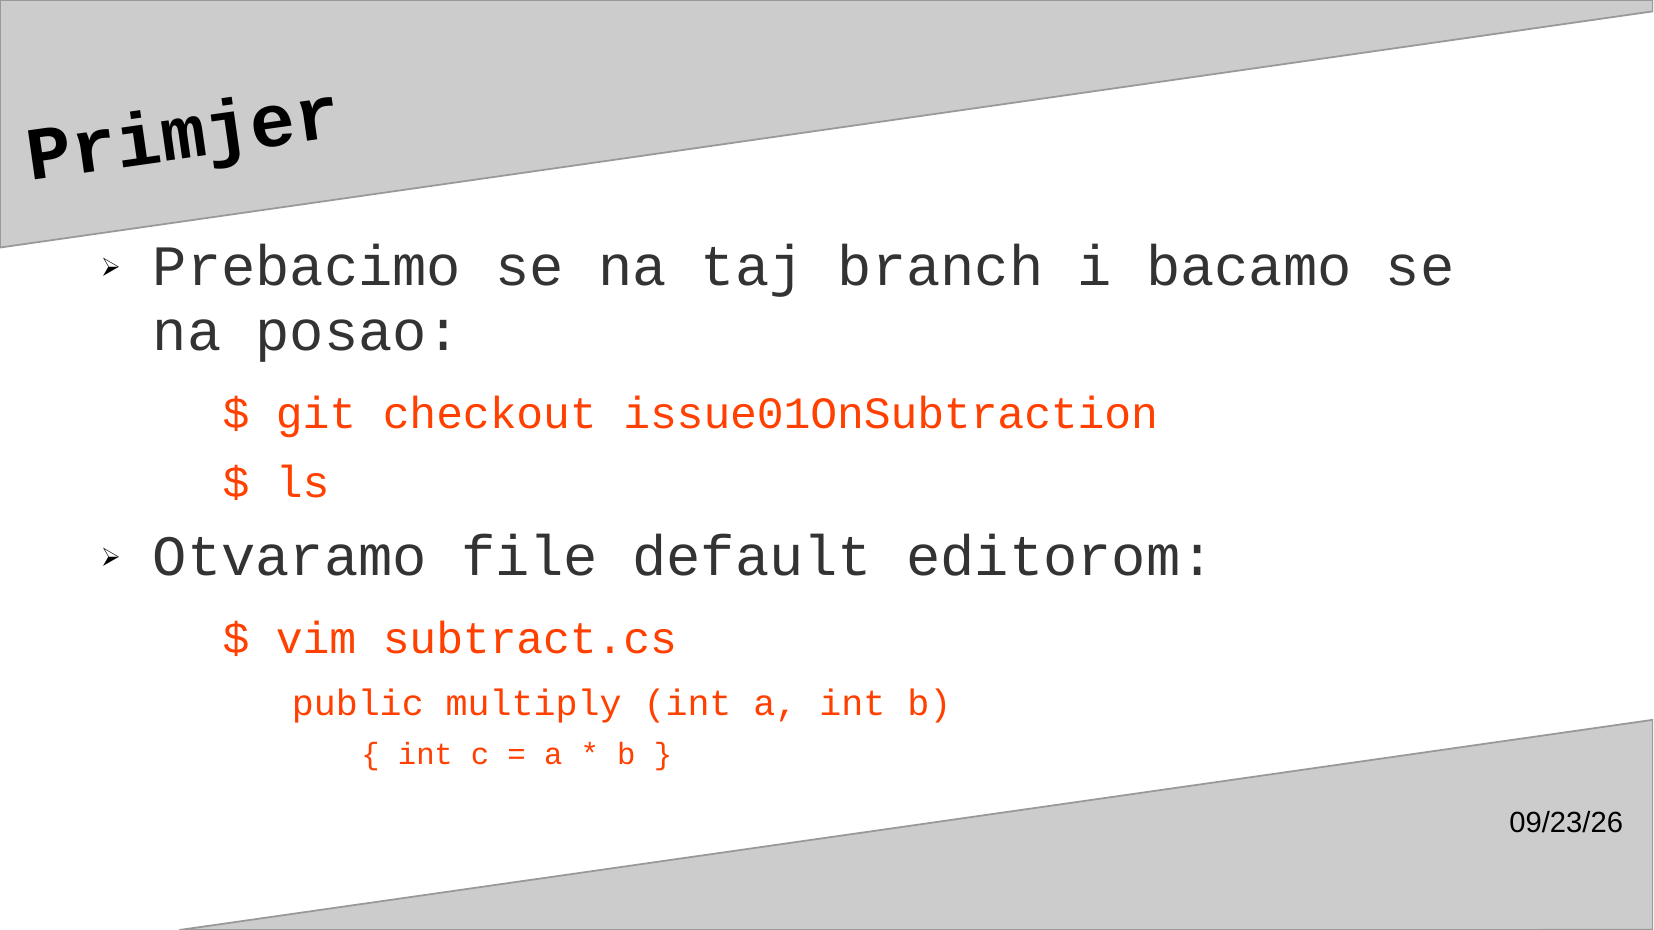

# Primjer
Prebacimo se na taj branch i bacamo se na posao:
$ git checkout issue01OnSubtraction
$ ls
Otvaramo file default editorom:
$ vim subtract.cs
public multiply (int a, int b)
{ int c = a * b }
92